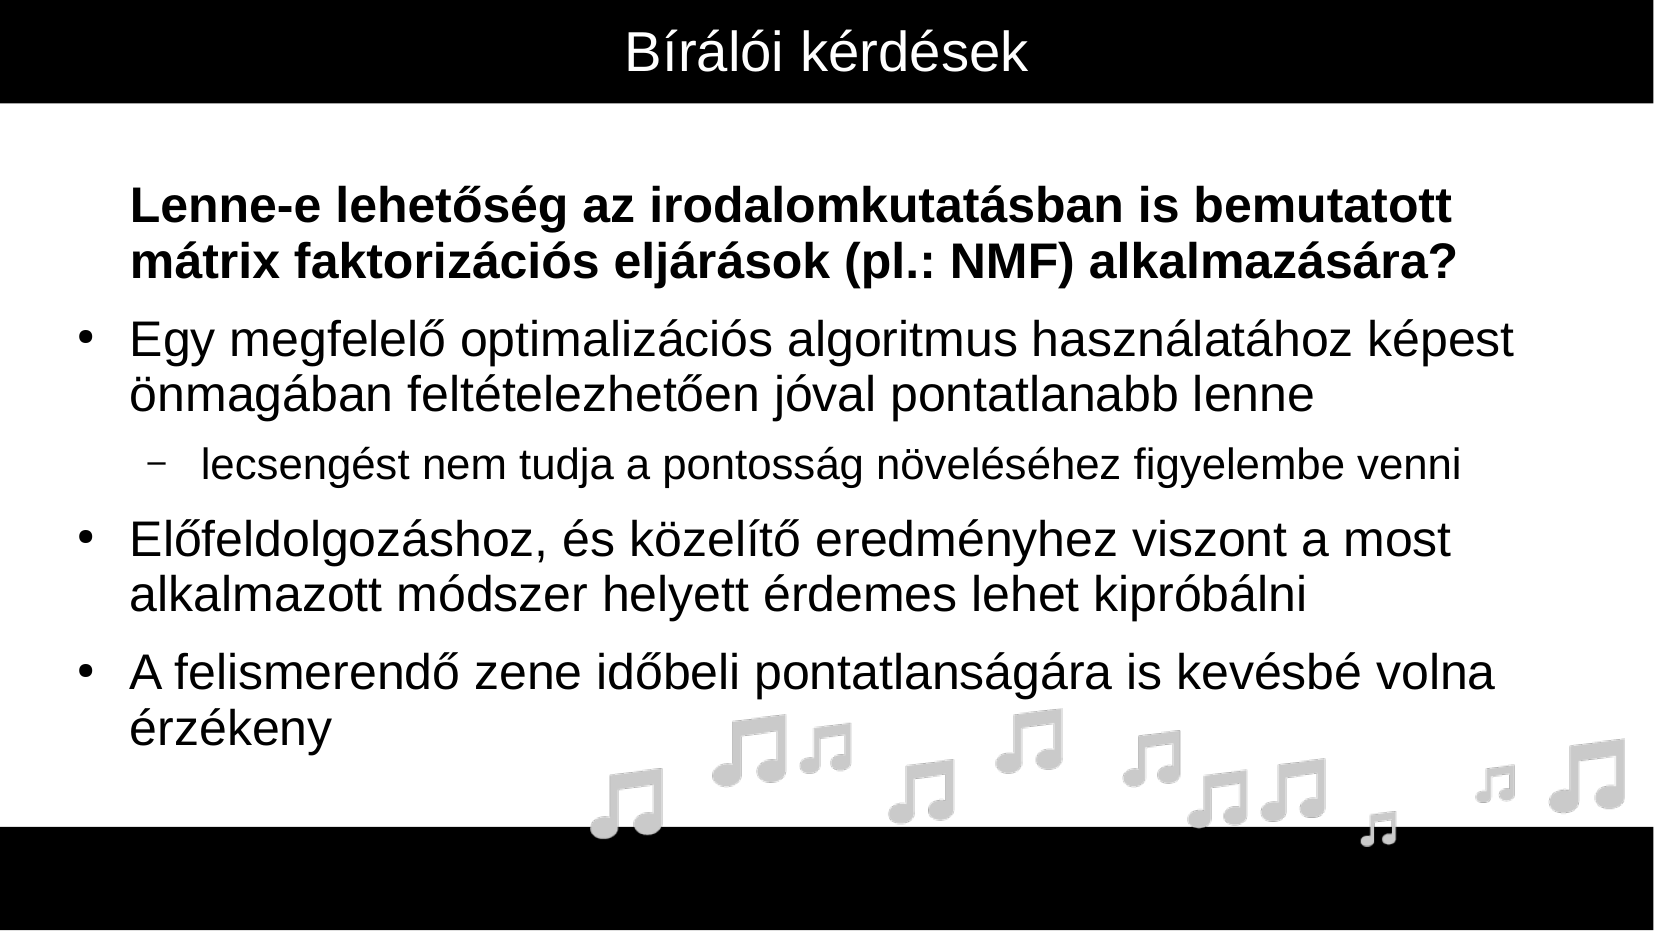

# Bírálói kérdések
Lenne-e lehetőség az irodalomkutatásban is bemutatott mátrix faktorizációs eljárások (pl.: NMF) alkalmazására?
Egy megfelelő optimalizációs algoritmus használatához képest önmagában feltételezhetően jóval pontatlanabb lenne
lecsengést nem tudja a pontosság növeléséhez figyelembe venni
Előfeldolgozáshoz, és közelítő eredményhez viszont a most alkalmazott módszer helyett érdemes lehet kipróbálni
A felismerendő zene időbeli pontatlanságára is kevésbé volna érzékeny